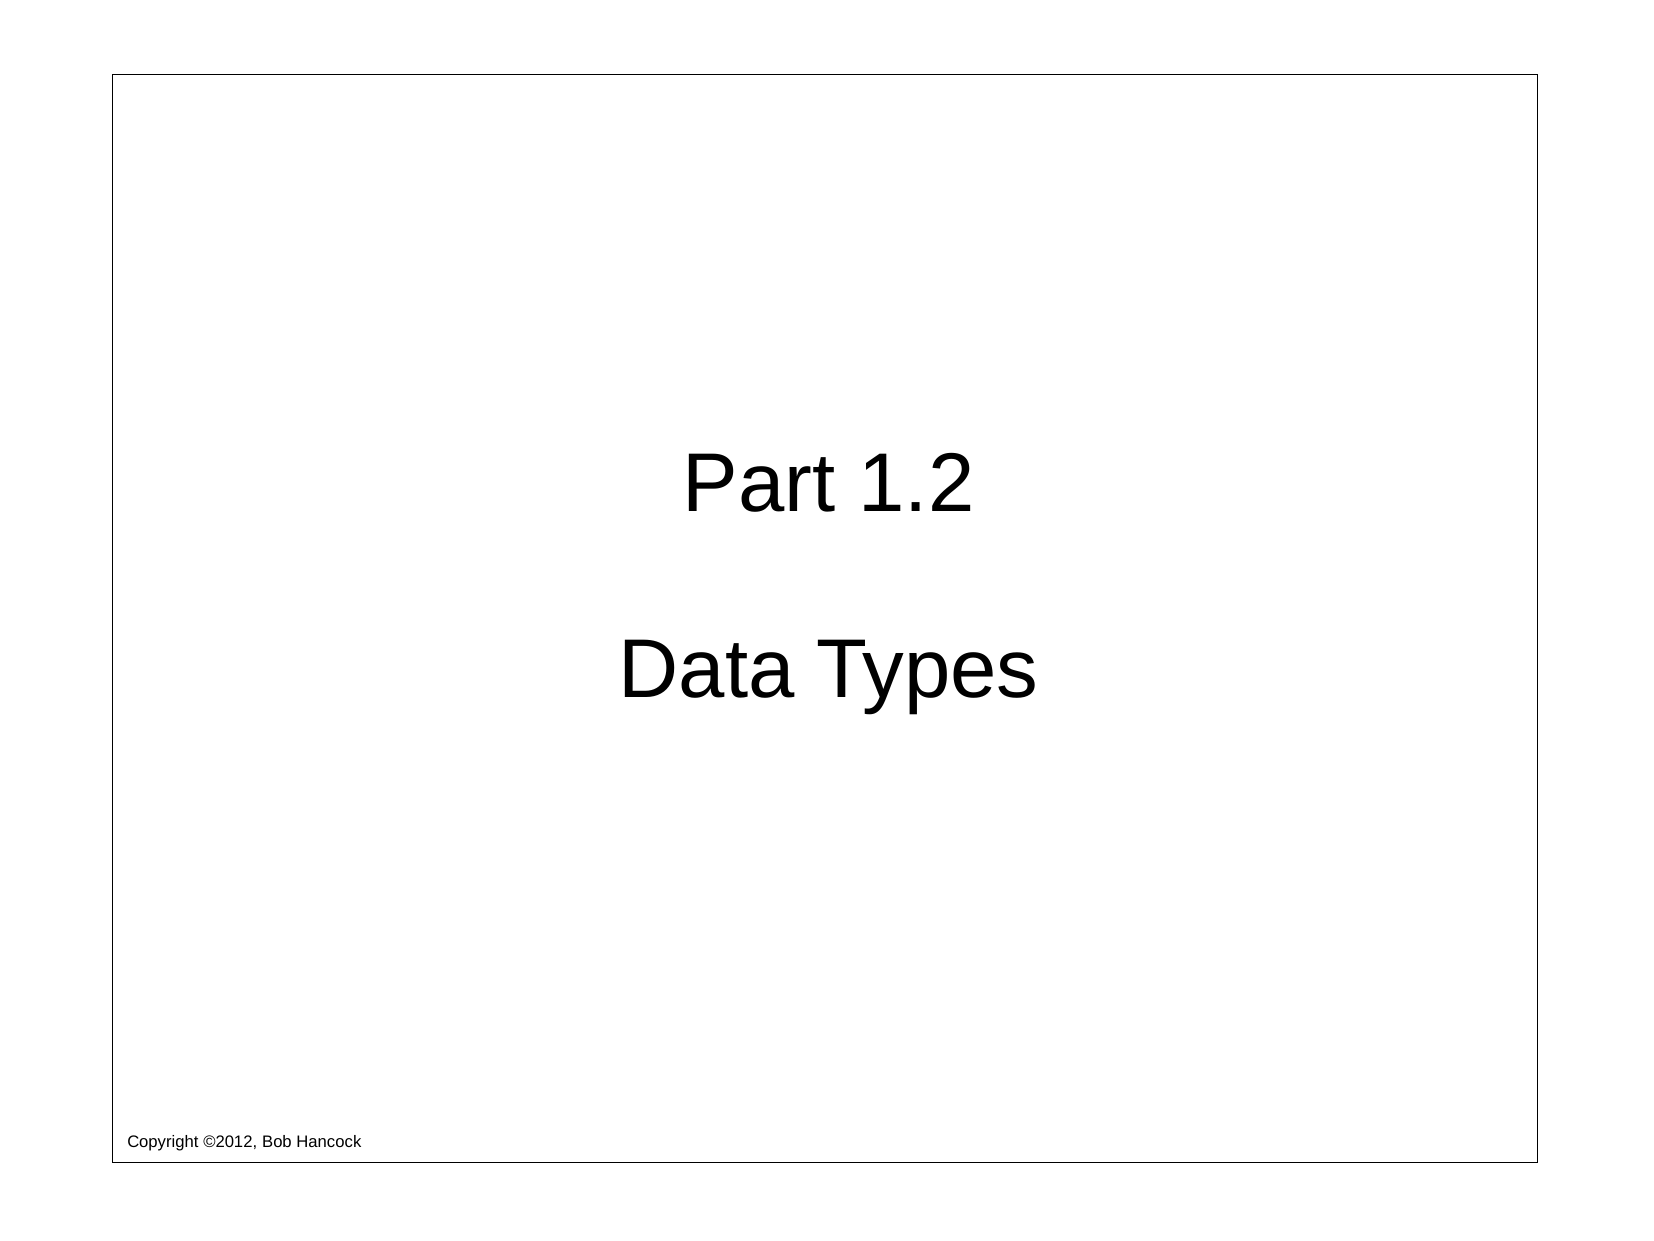

# Part 1.2 Data Types
Copyright ©2012, Bob Hancock